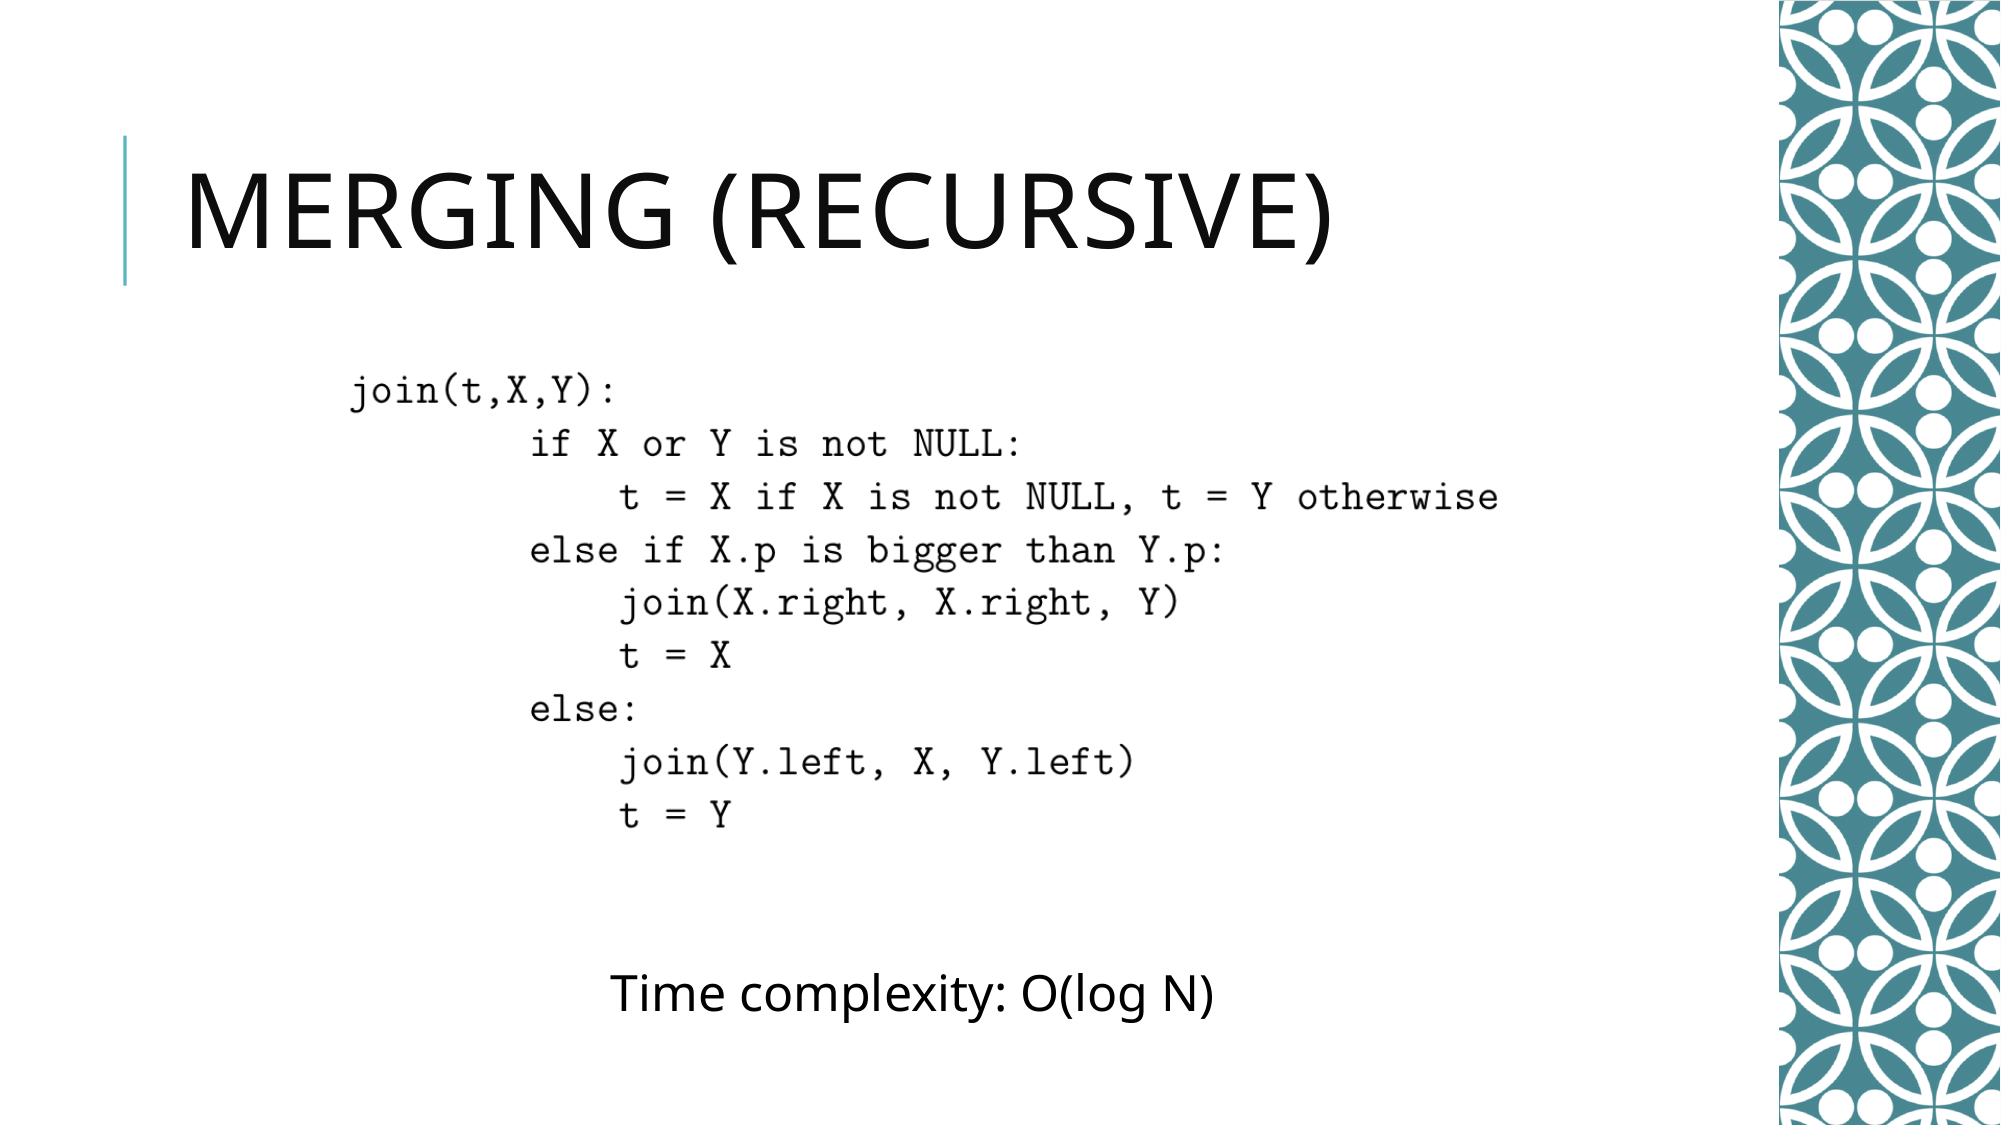

# Merging (recursive)
Time complexity: O(log N)